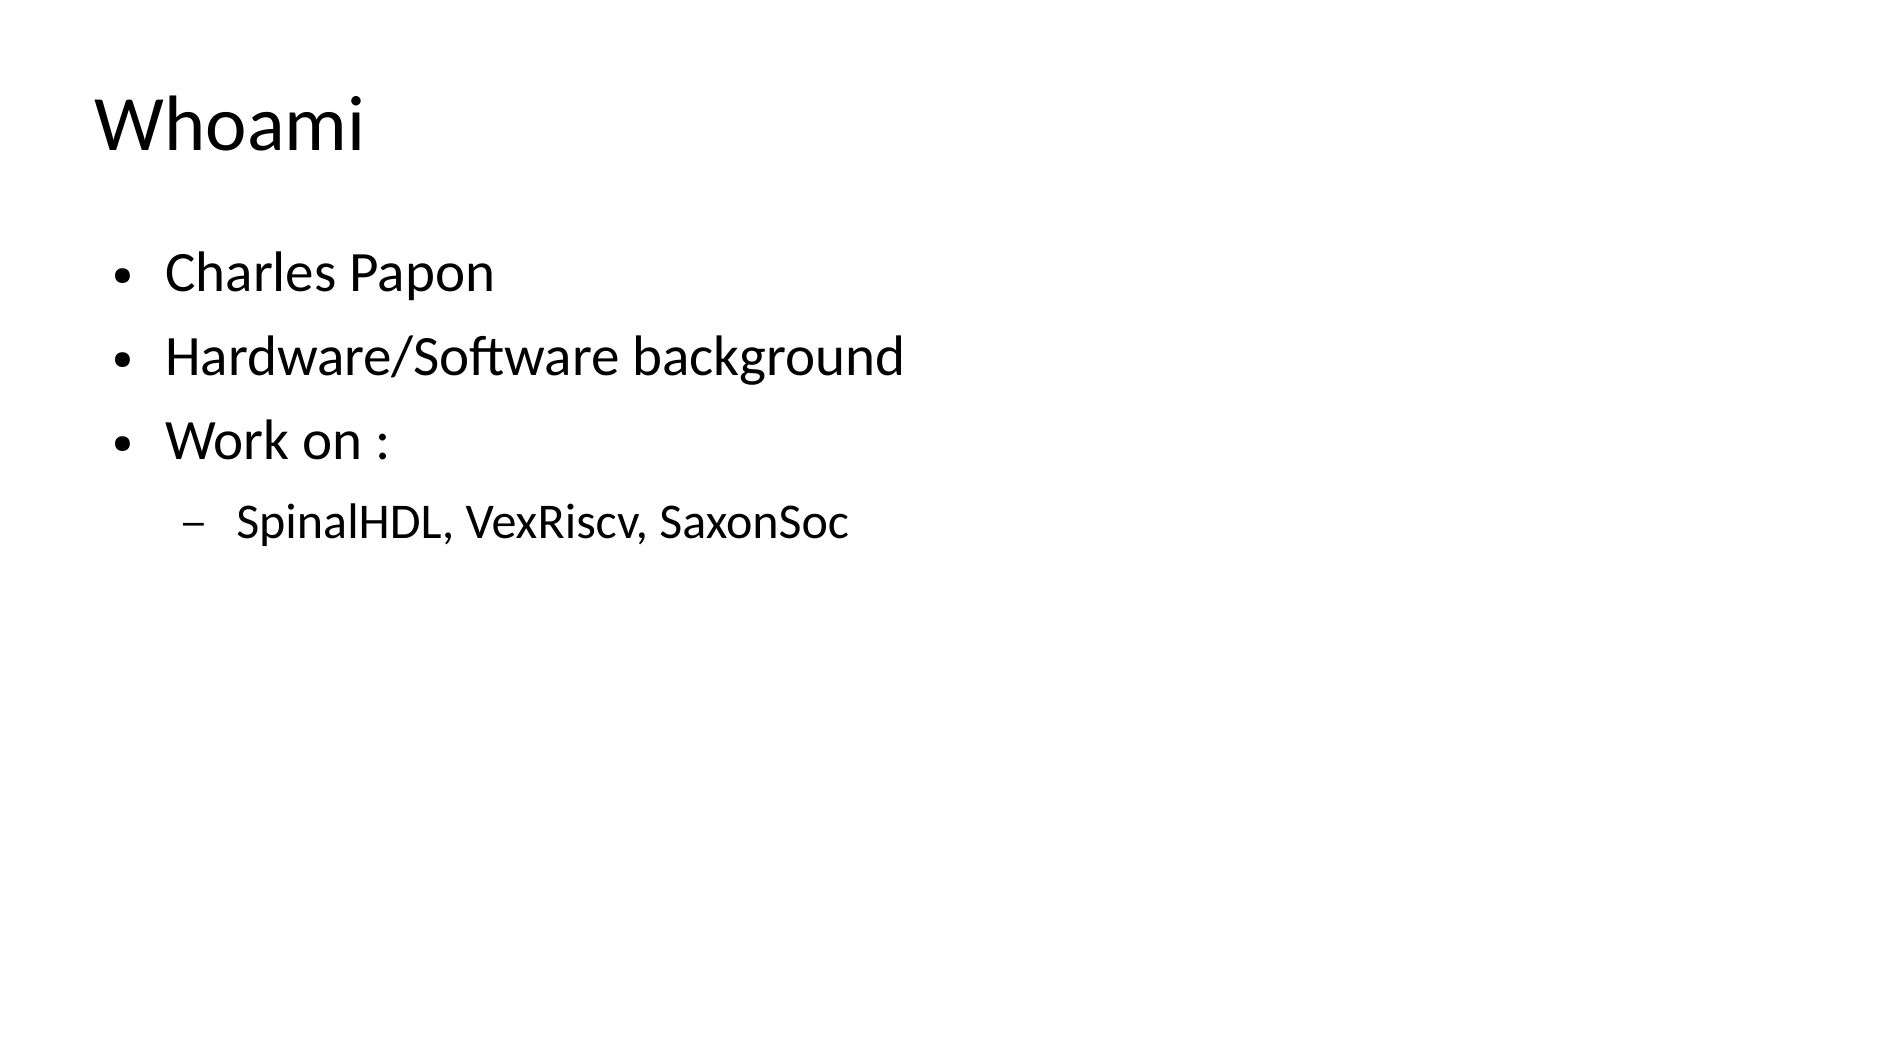

# Whoami
Charles Papon
Hardware/Software background
Work on :
SpinalHDL, VexRiscv, SaxonSoc